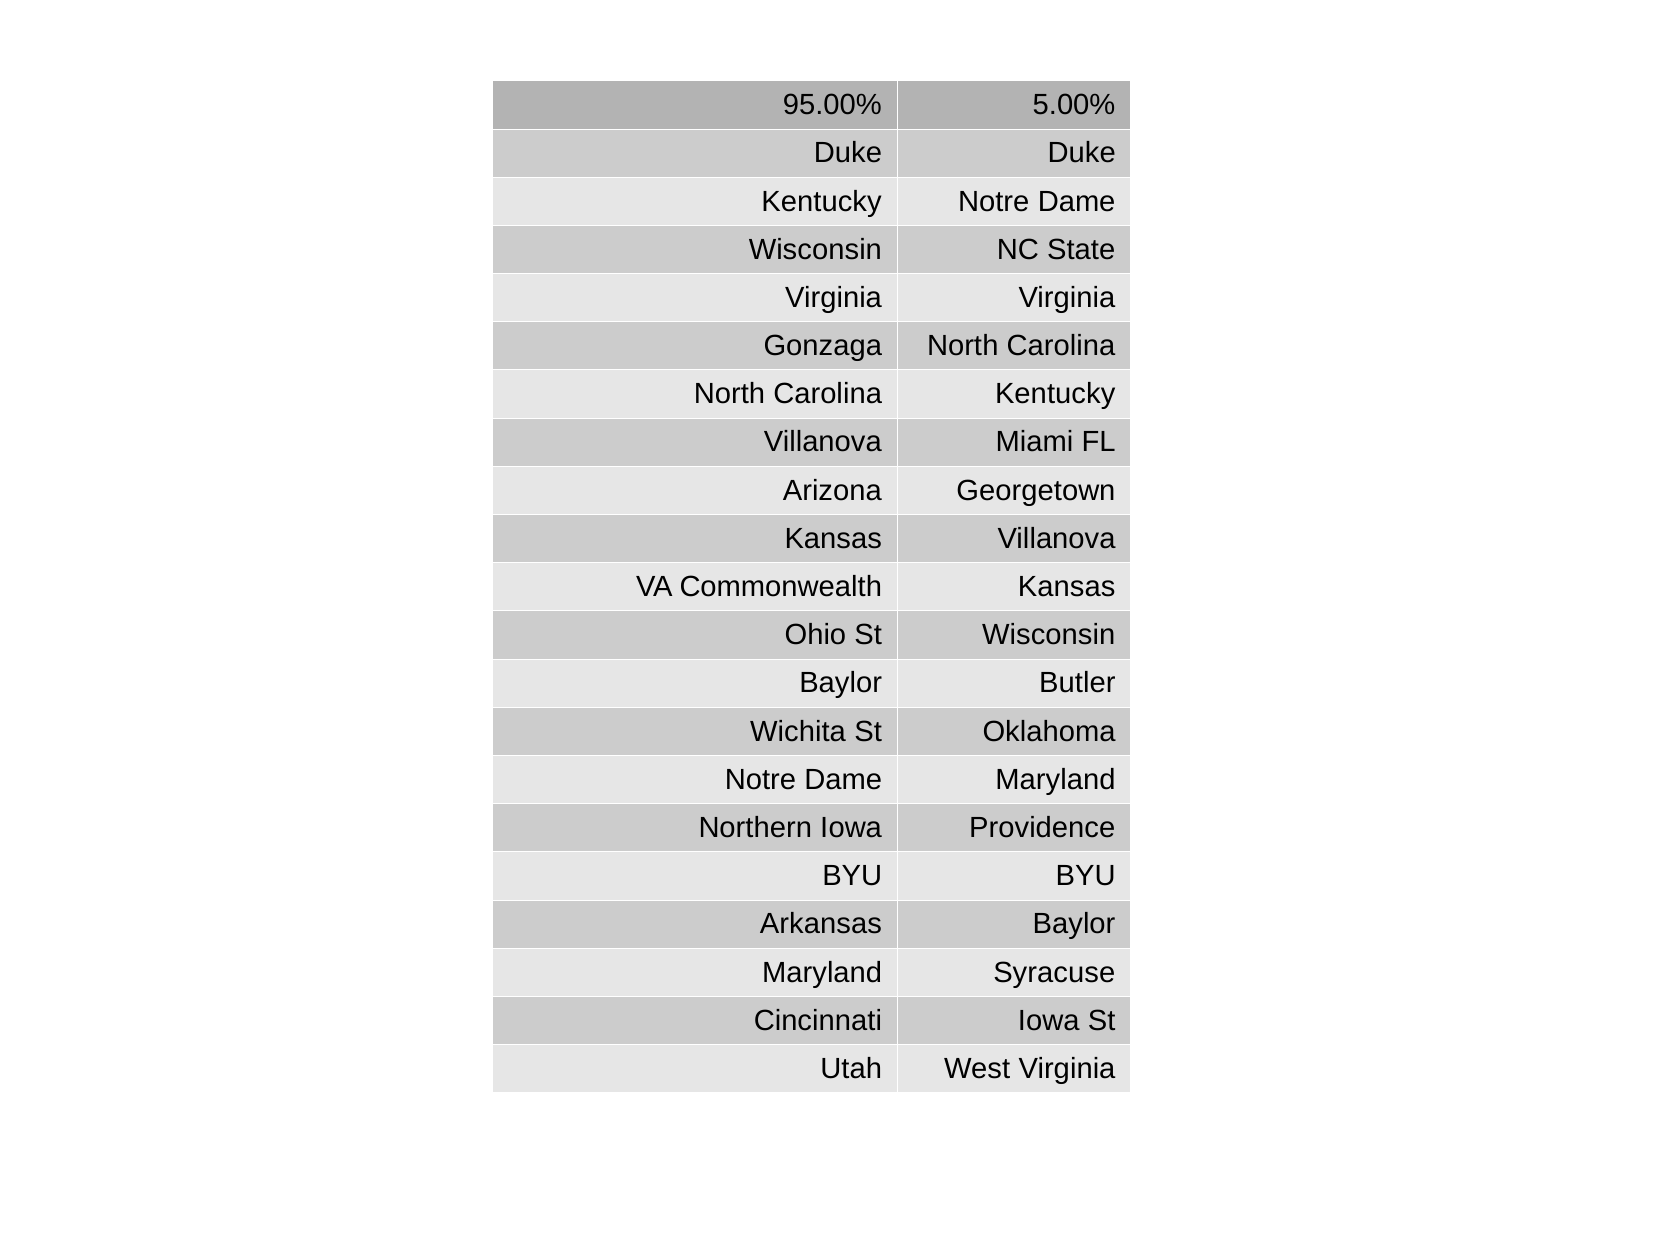

#
| 95.00% | 5.00% |
| --- | --- |
| Duke | Duke |
| Kentucky | Notre Dame |
| Wisconsin | NC State |
| Virginia | Virginia |
| Gonzaga | North Carolina |
| North Carolina | Kentucky |
| Villanova | Miami FL |
| Arizona | Georgetown |
| Kansas | Villanova |
| VA Commonwealth | Kansas |
| Ohio St | Wisconsin |
| Baylor | Butler |
| Wichita St | Oklahoma |
| Notre Dame | Maryland |
| Northern Iowa | Providence |
| BYU | BYU |
| Arkansas | Baylor |
| Maryland | Syracuse |
| Cincinnati | Iowa St |
| Utah | West Virginia |